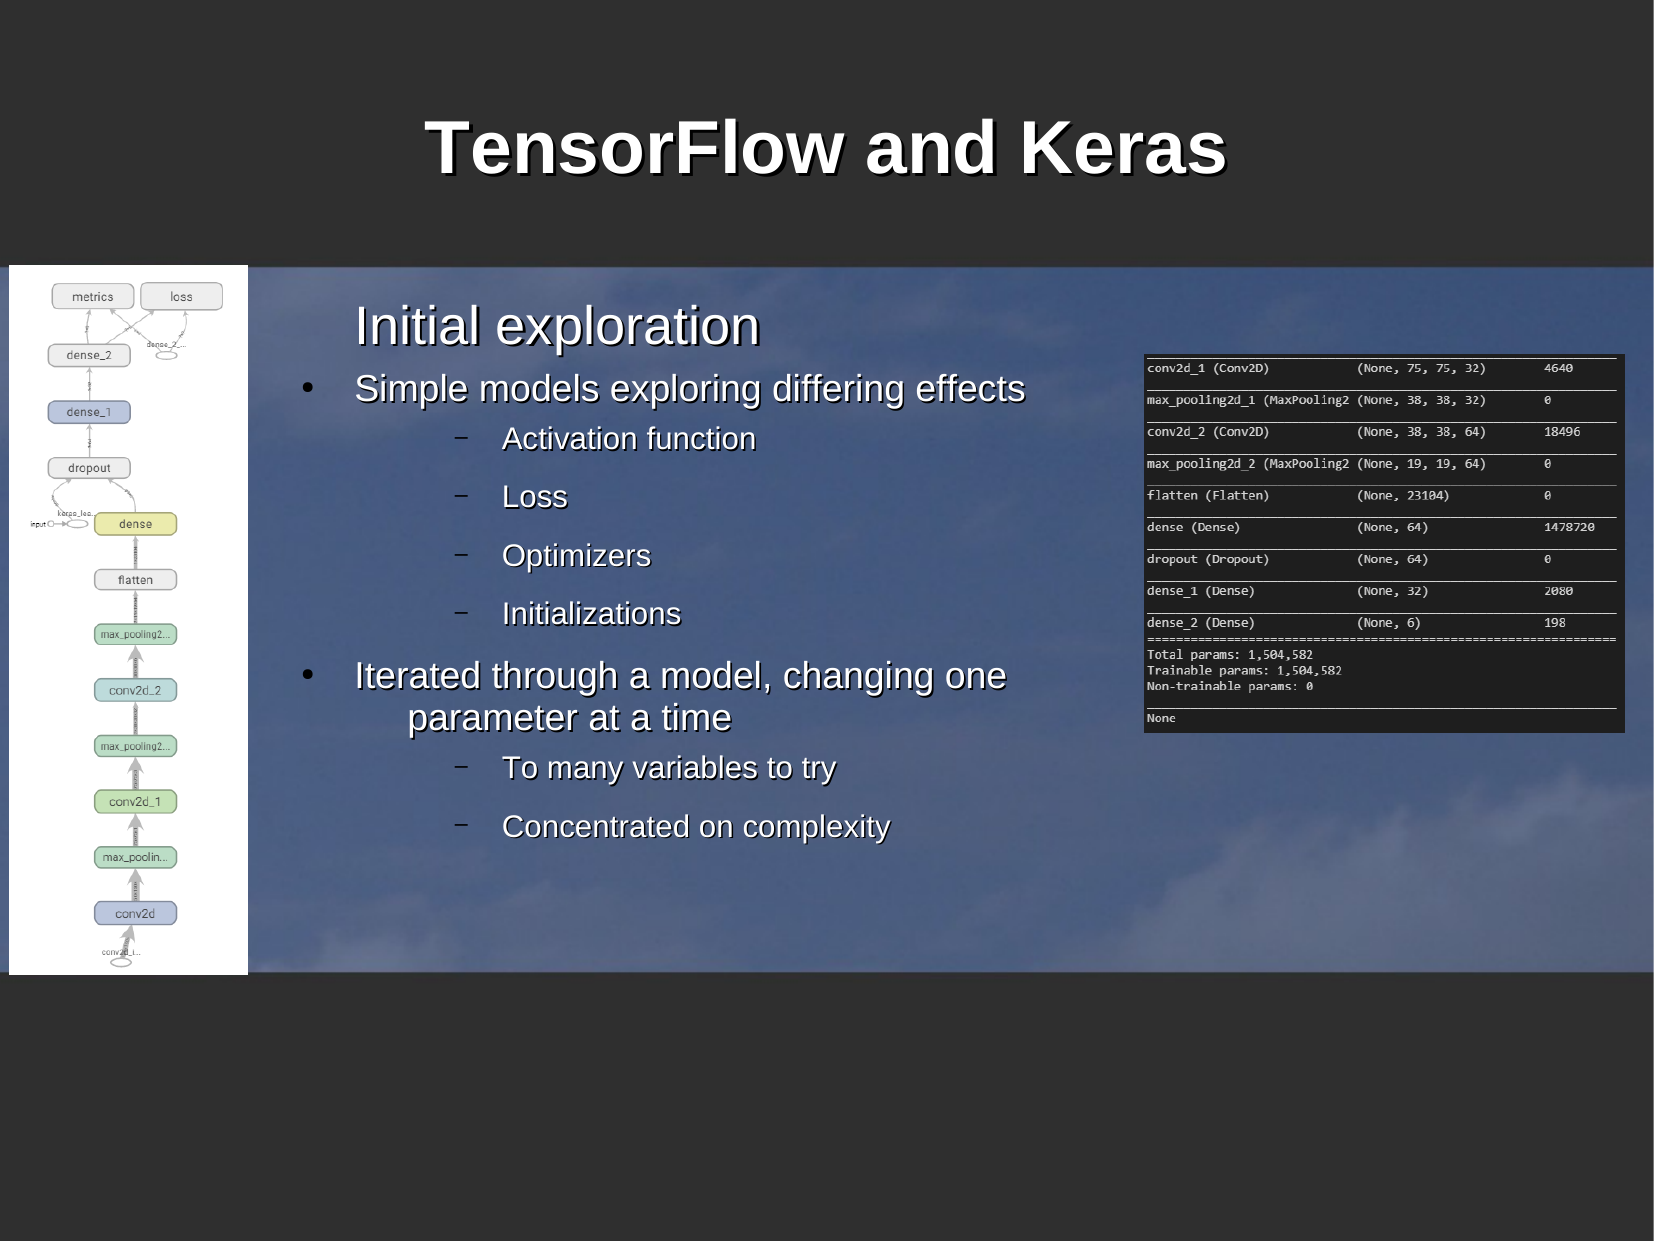

# TensorFlow and Keras
Initial exploration
Simple models exploring differing effects
Activation function
Loss
Optimizers
Initializations
Iterated through a model, changing one parameter at a time
To many variables to try
Concentrated on complexity